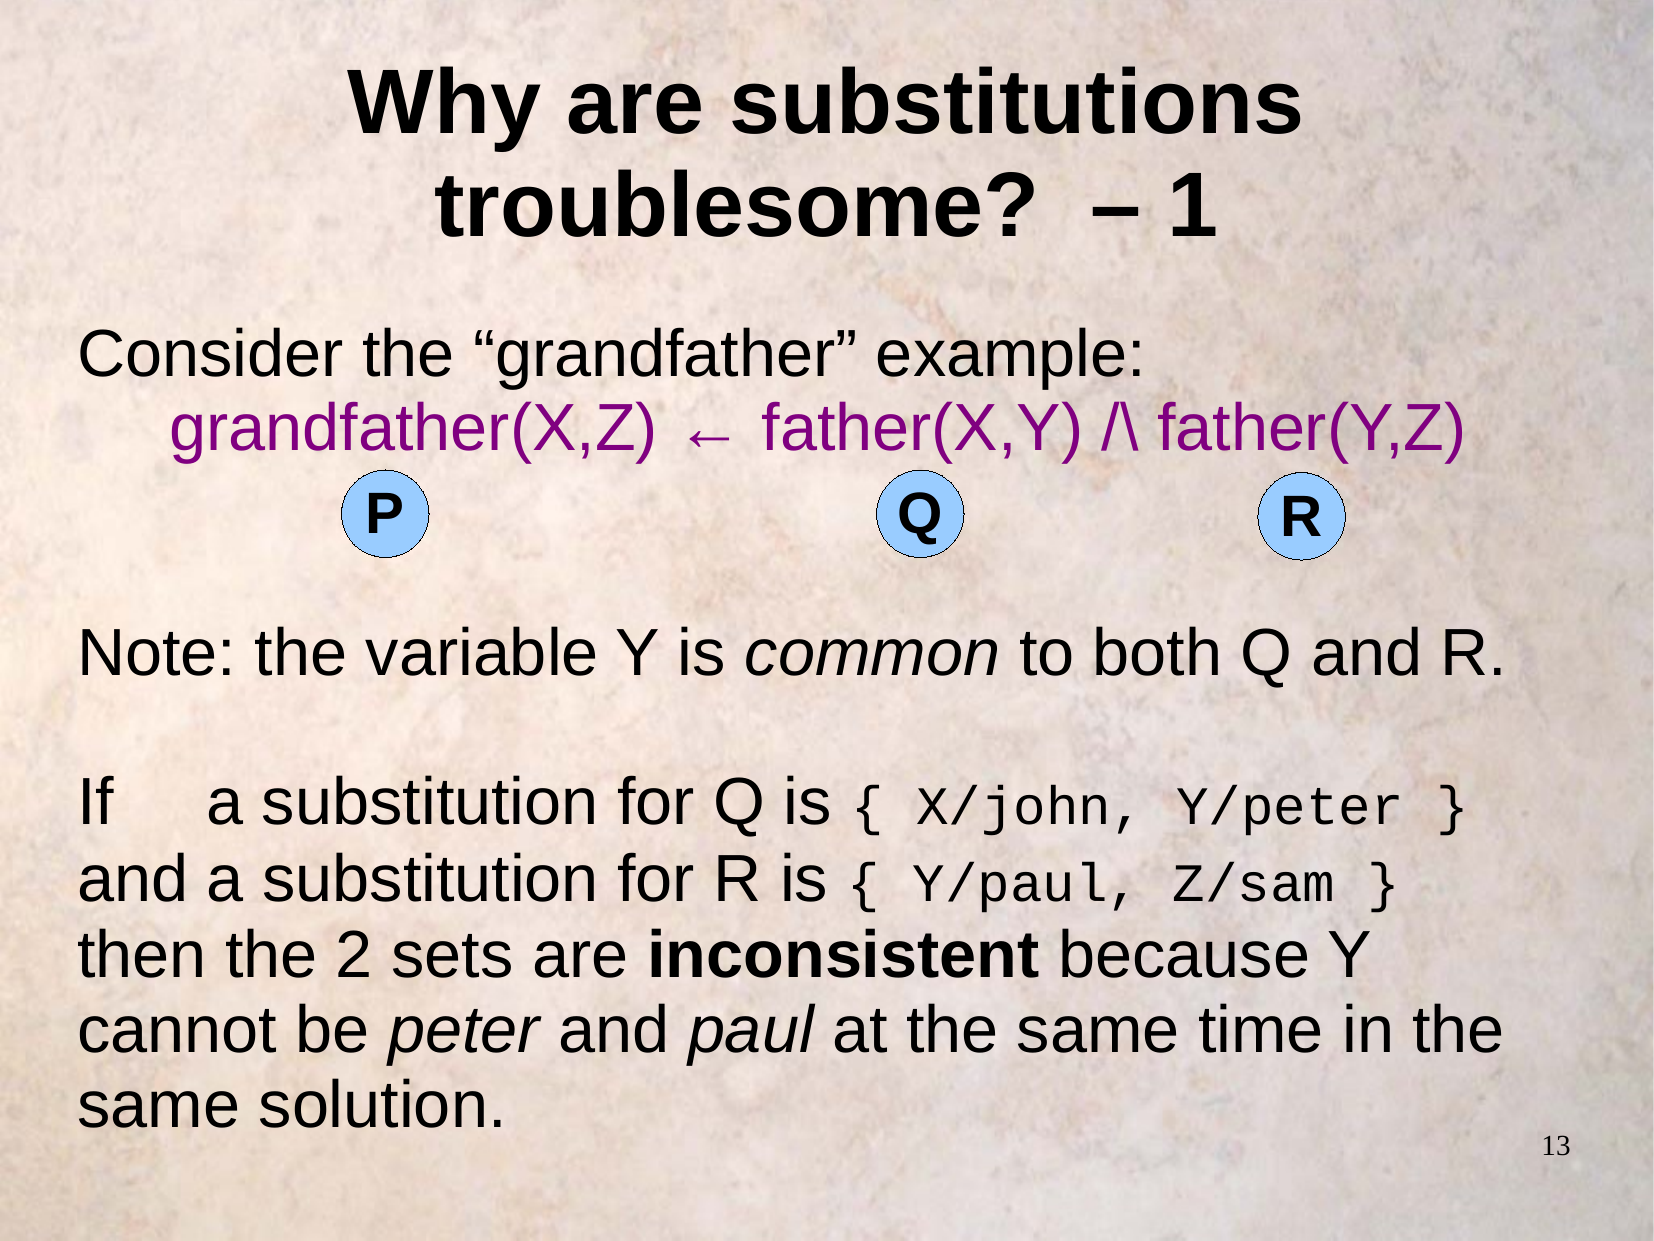

Why are substitutions troublesome? – 1
# Consider the “grandfather” example:
 grandfather(X,Z) ← father(X,Y) /\ father(Y,Z)
Note: the variable Y is common to both Q and R.
If a substitution for Q is { X/john, Y/peter }
and a substitution for R is { Y/paul, Z/sam }
then the 2 sets are inconsistent because Y cannot be peter and paul at the same time in the same solution.
P
Q
R
13